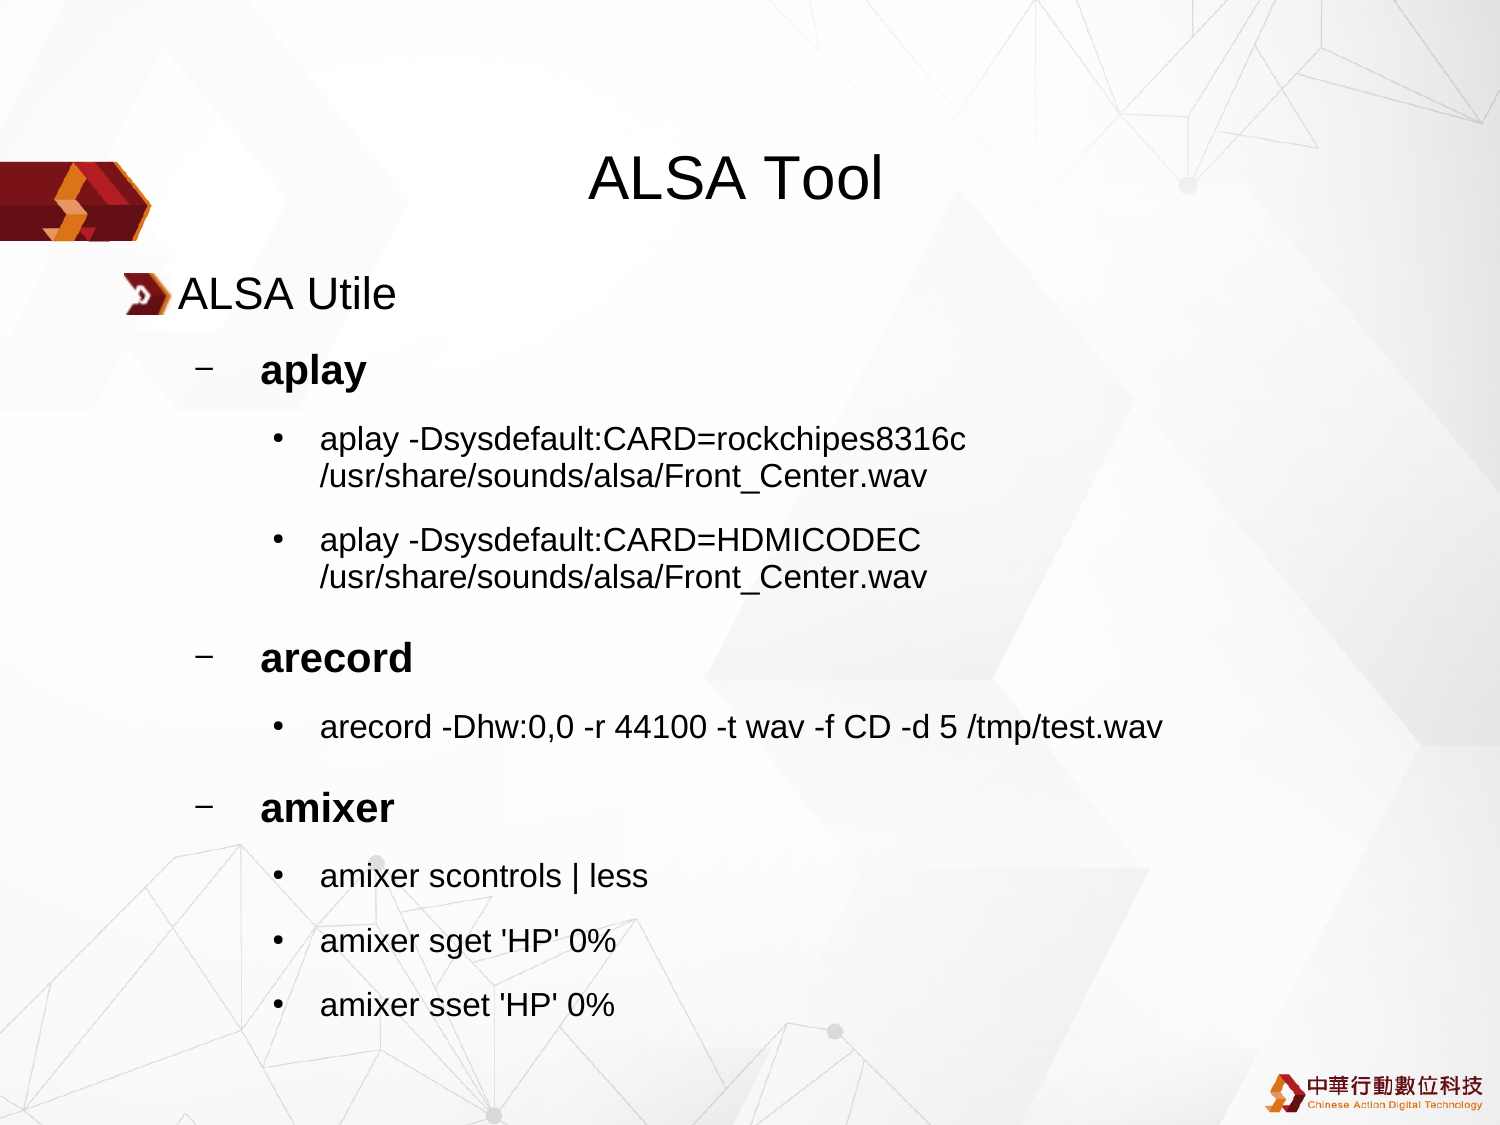

ALSA Tool
# ALSA Utile
 aplay
aplay -Dsysdefault:CARD=rockchipes8316c /usr/share/sounds/alsa/Front_Center.wav
aplay -Dsysdefault:CARD=HDMICODEC /usr/share/sounds/alsa/Front_Center.wav
 arecord
arecord -Dhw:0,0 -r 44100 -t wav -f CD -d 5 /tmp/test.wav
 amixer
amixer scontrols | less
amixer sget 'HP' 0%
amixer sset 'HP' 0%